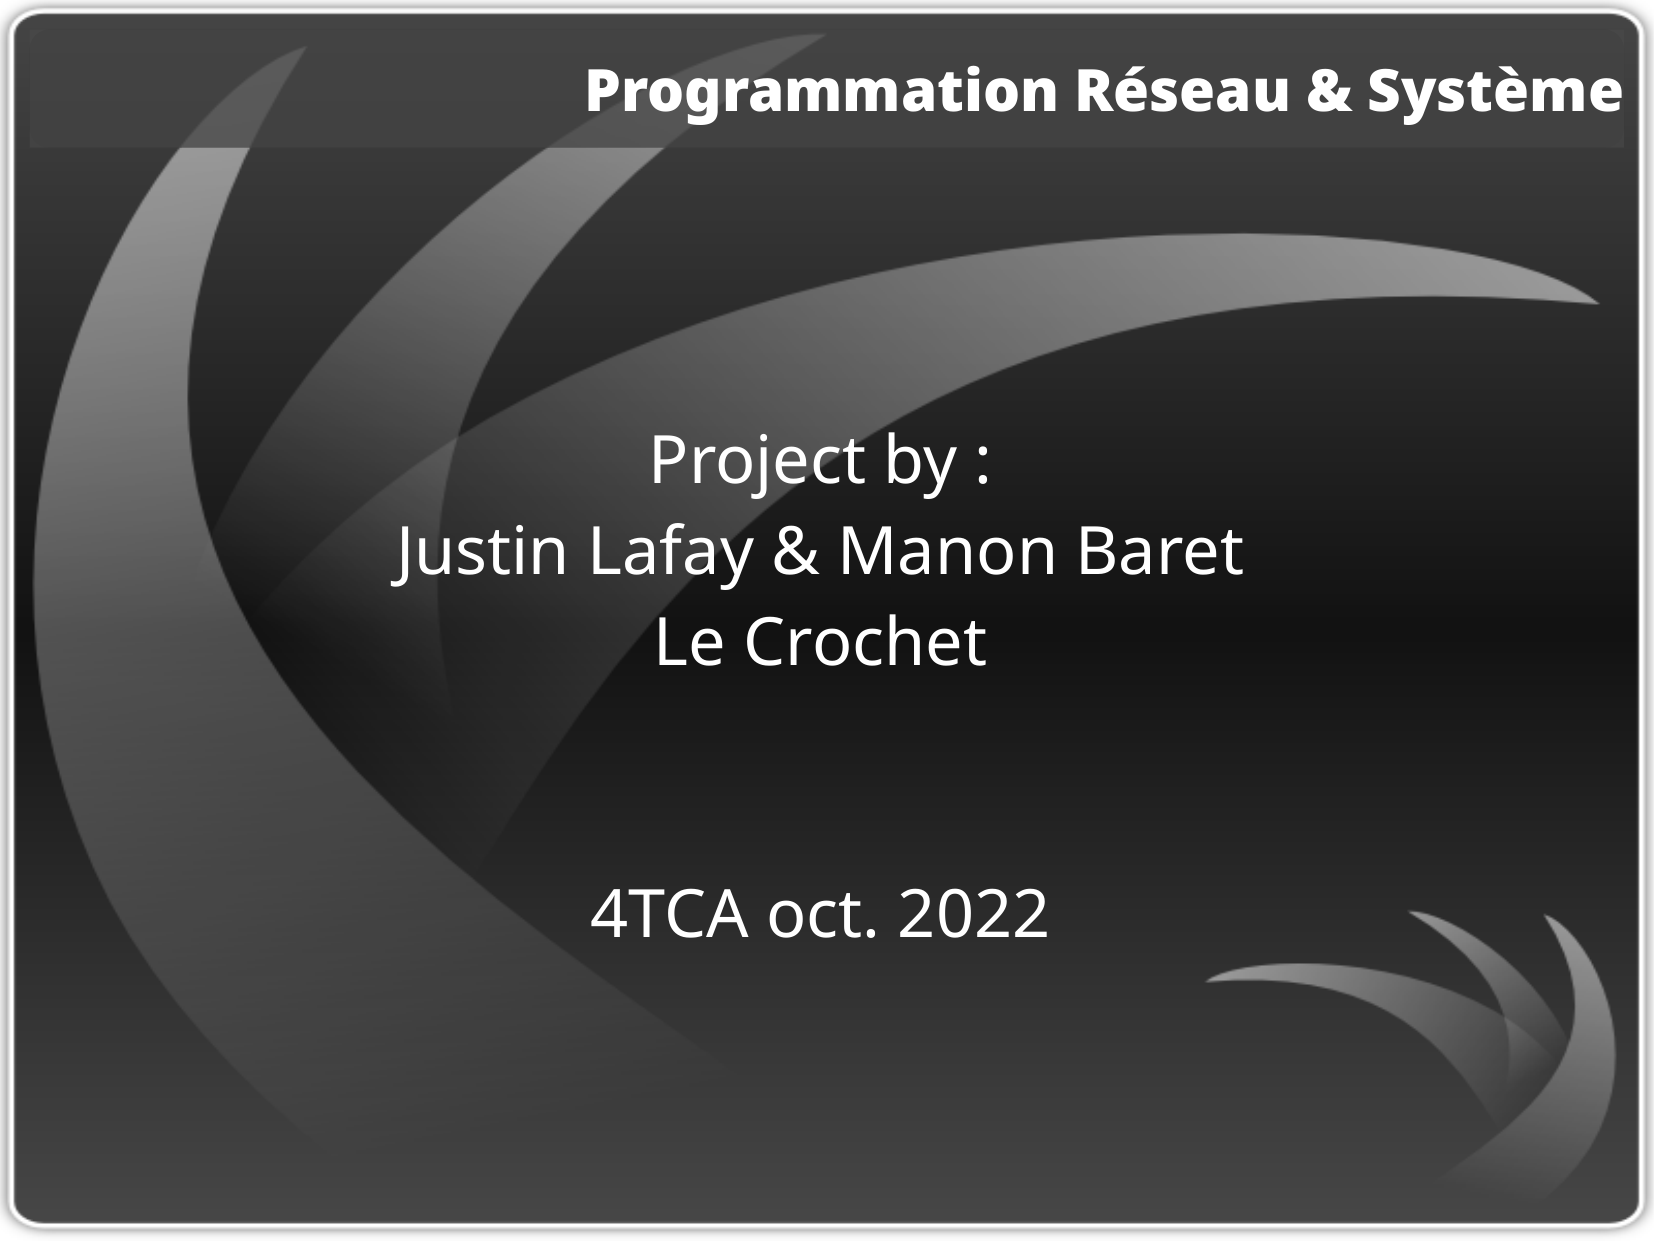

# Programmation Réseau & Système
Project by :
Justin Lafay & Manon Baret
Le Crochet
4TCA oct. 2022